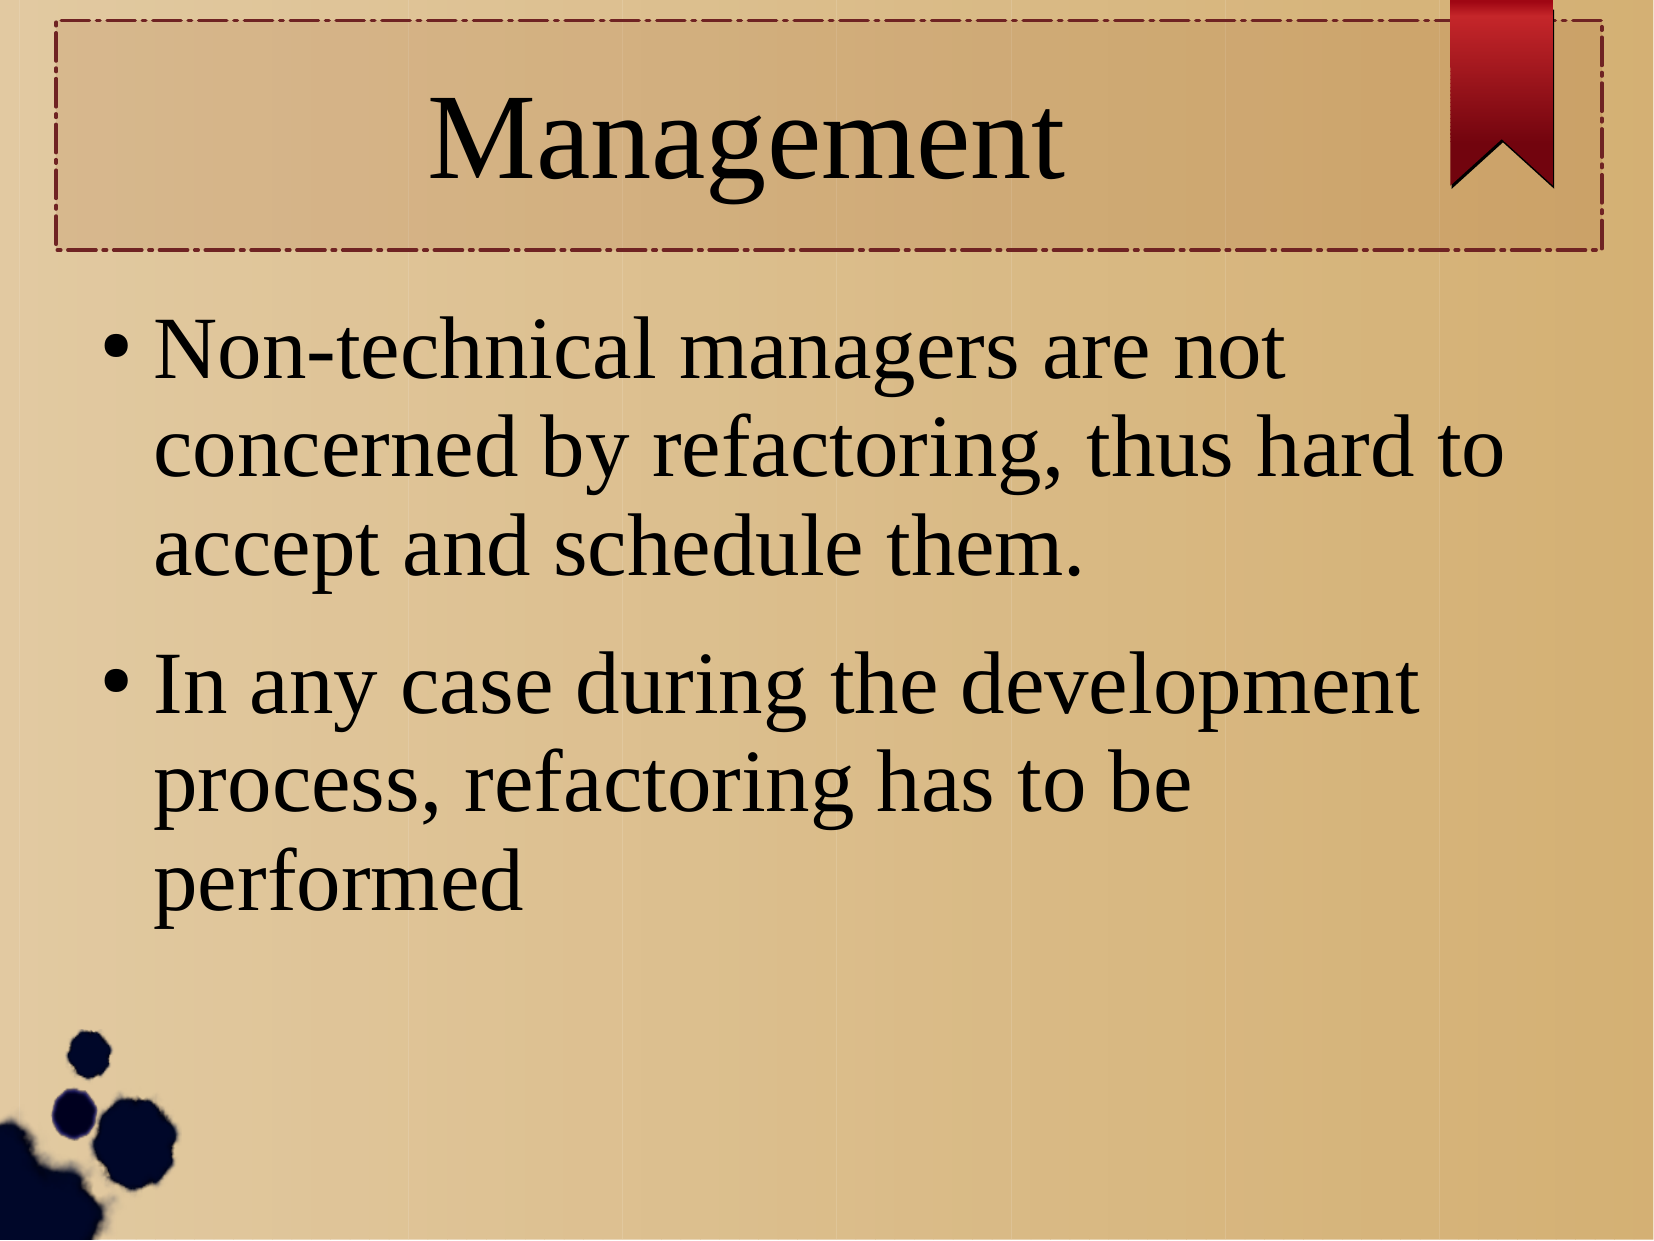

# Management
Non-technical managers are not concerned by refactoring, thus hard to accept and schedule them.
In any case during the development process, refactoring has to be performed